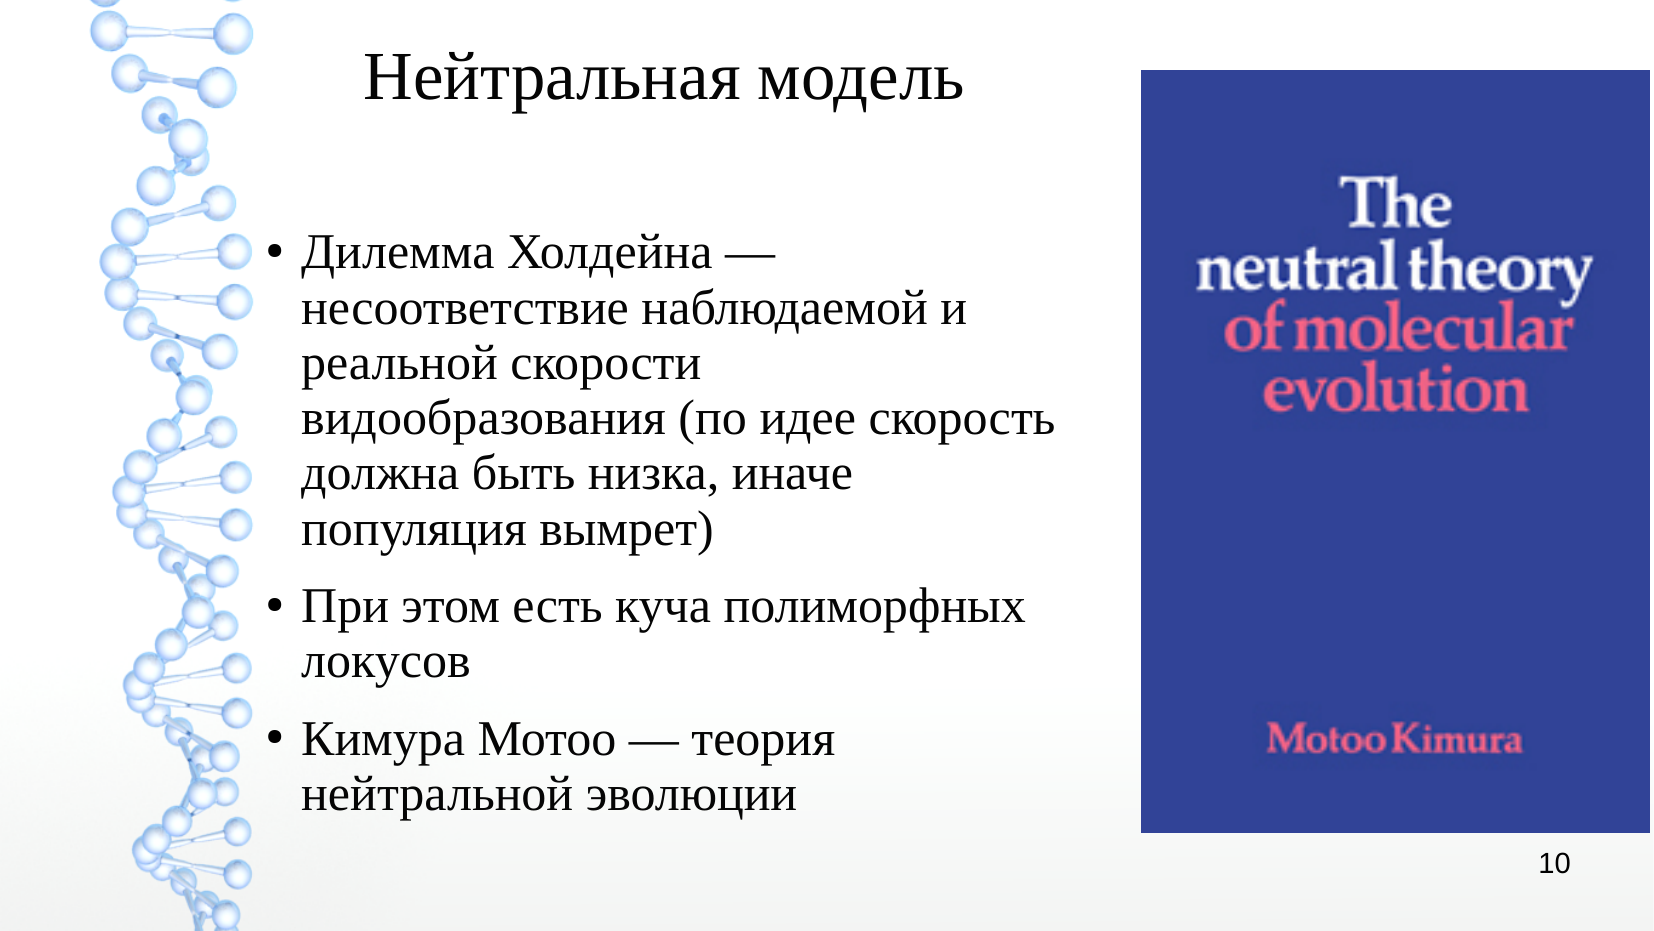

# Нейтральная модель
Дилемма Холдейна — несоответствие наблюдаемой и реальной скорости видообразования (по идее скорость должна быть низка, иначе популяция вымрет)
При этом есть куча полиморфных локусов
Кимура Мотоо — теория нейтральной эволюции
10